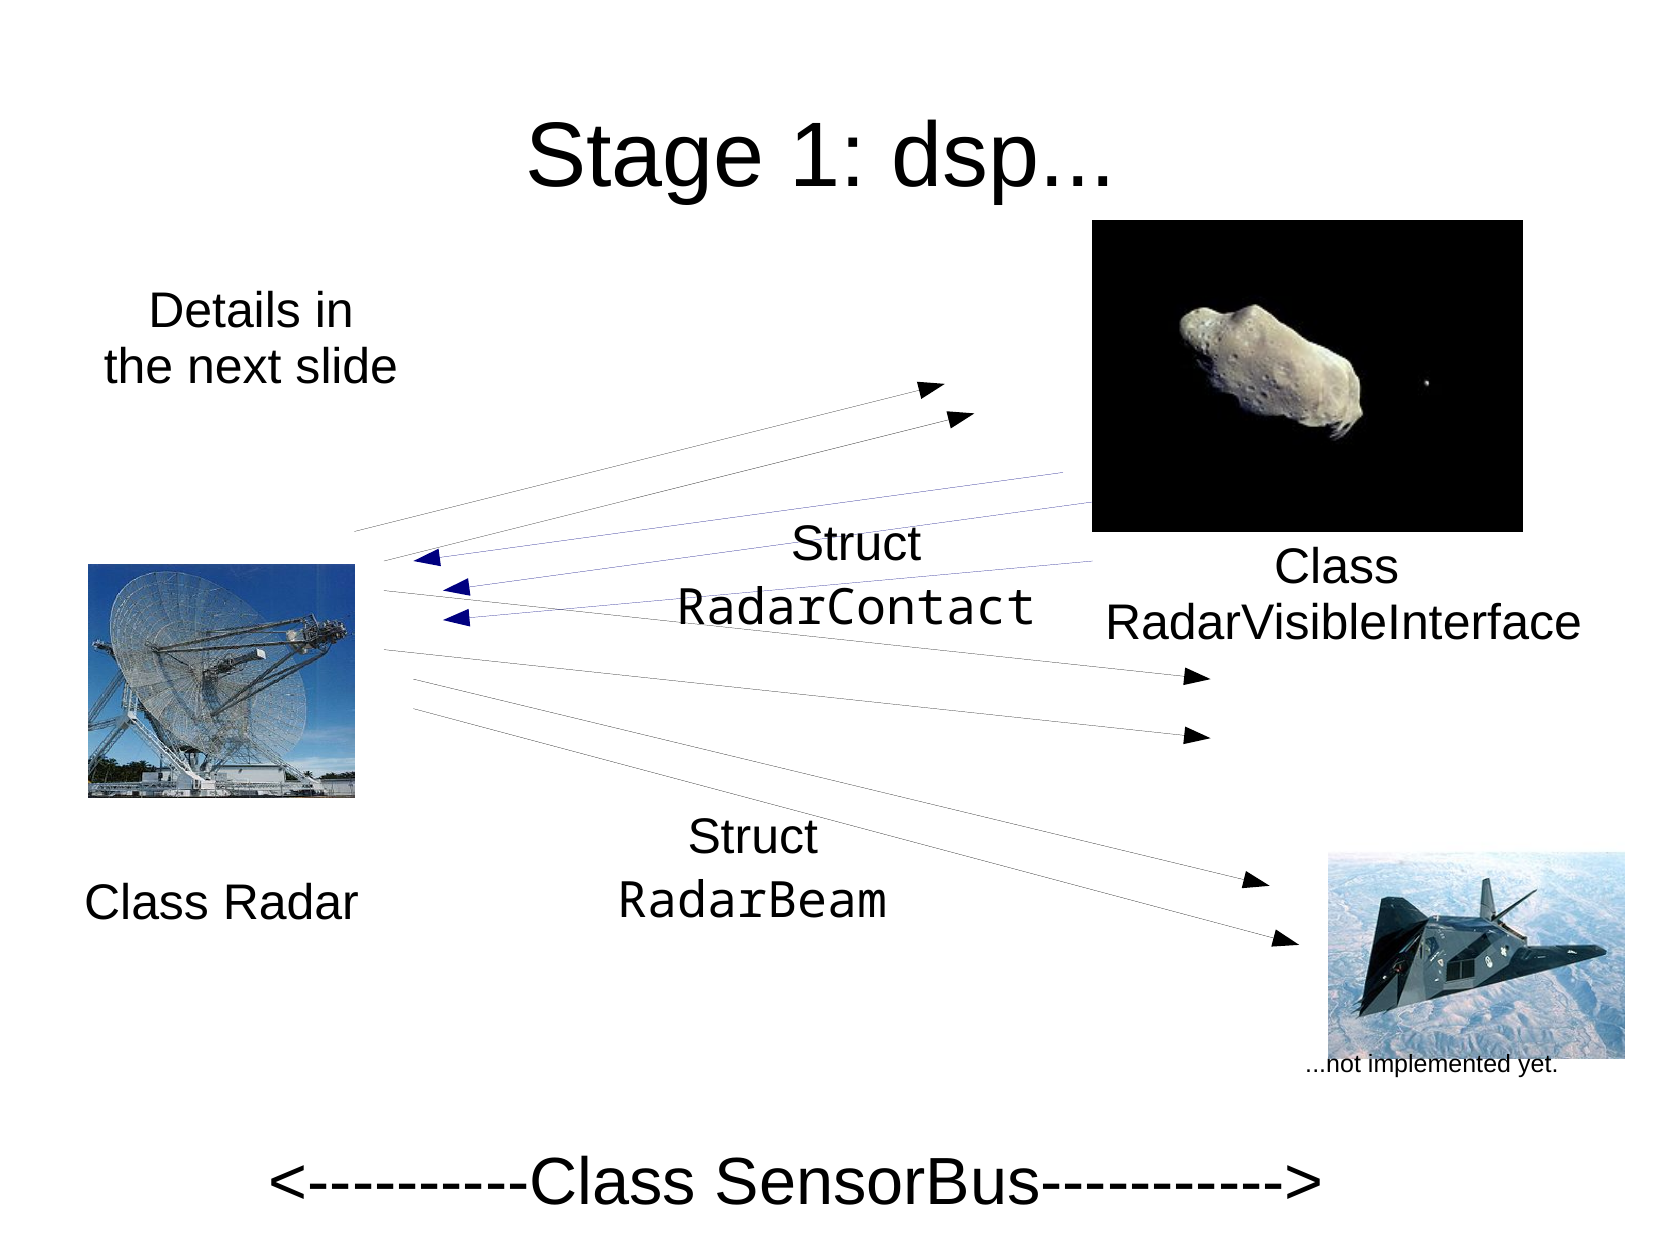

# Stage 1: dsp...
Details in
the next slide
Struct RadarContact
Class RadarVisibleInterface
Struct RadarBeam
Class Radar
...not implemented yet.
<----------Class SensorBus----------->